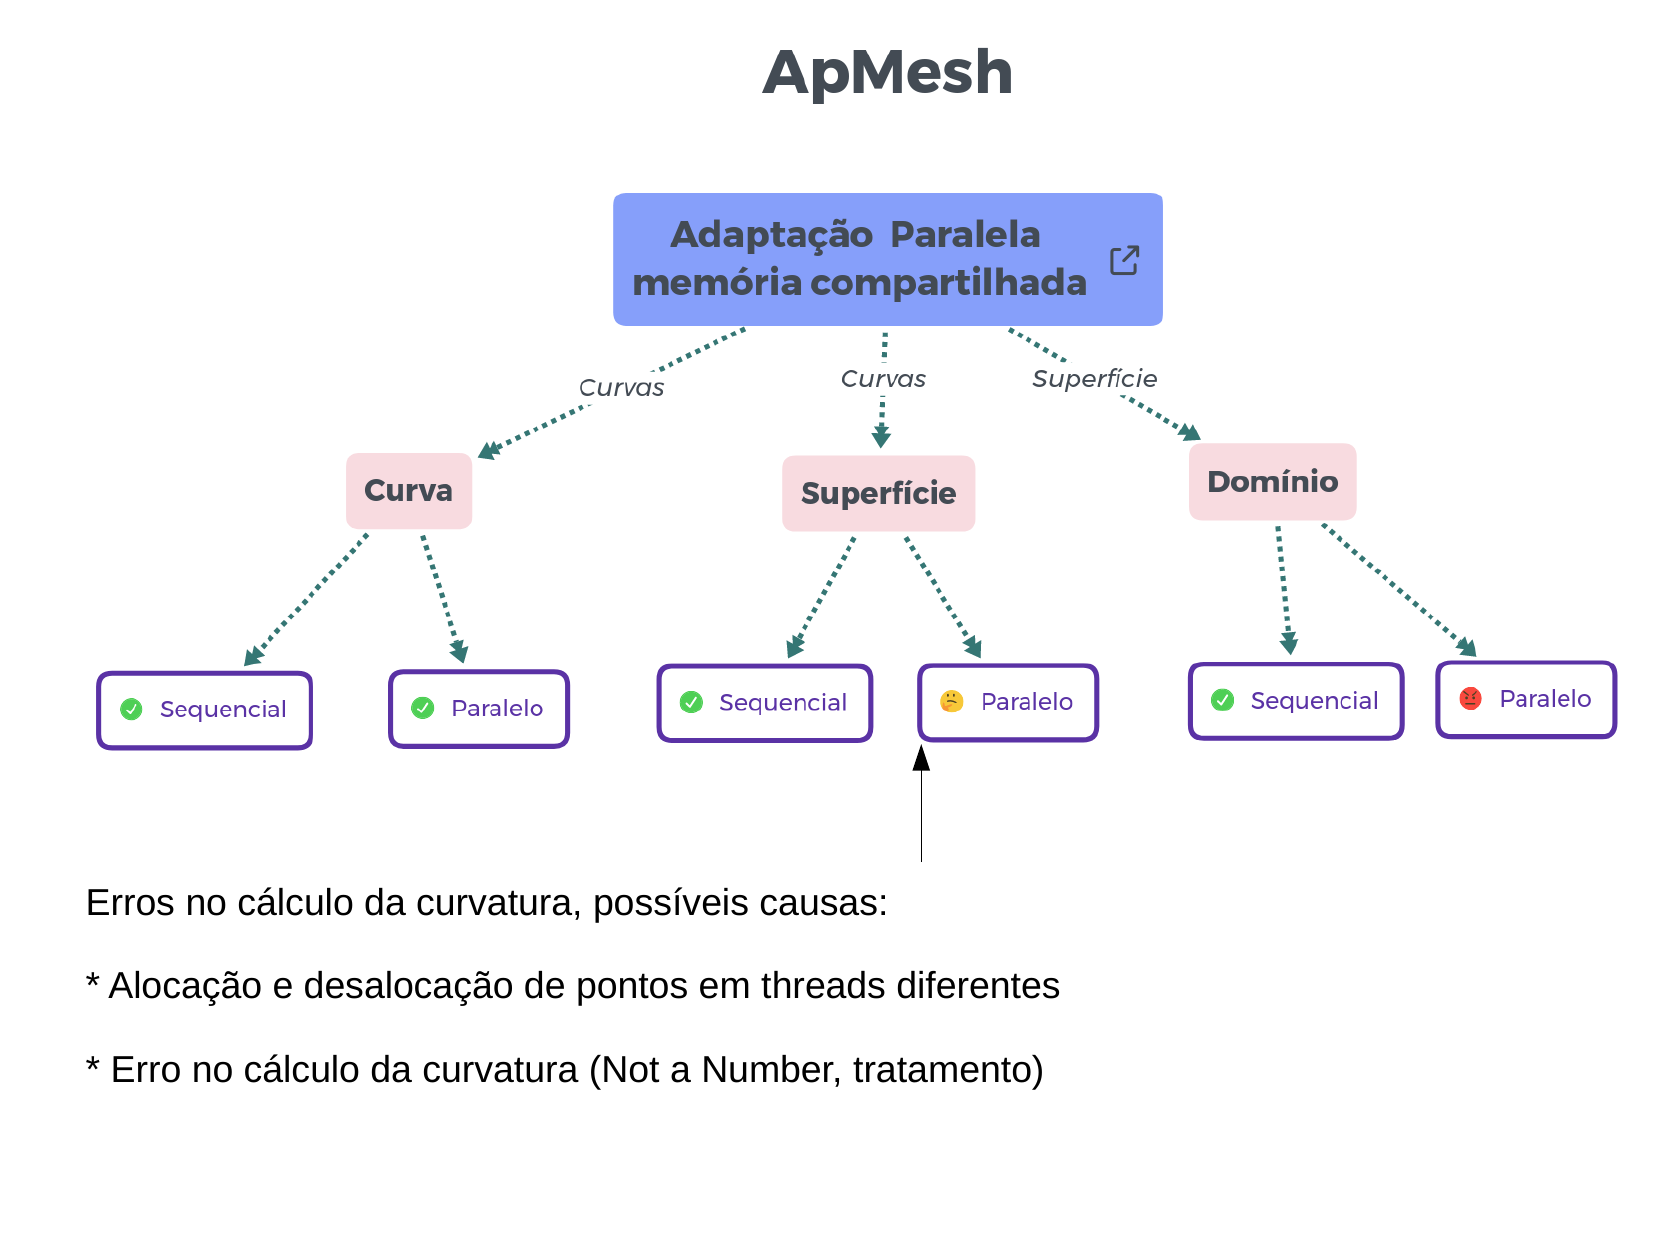

Erros no cálculo da curvatura, possíveis causas:
* Alocação e desalocação de pontos em threads diferentes
* Erro no cálculo da curvatura (Not a Number, tratamento)